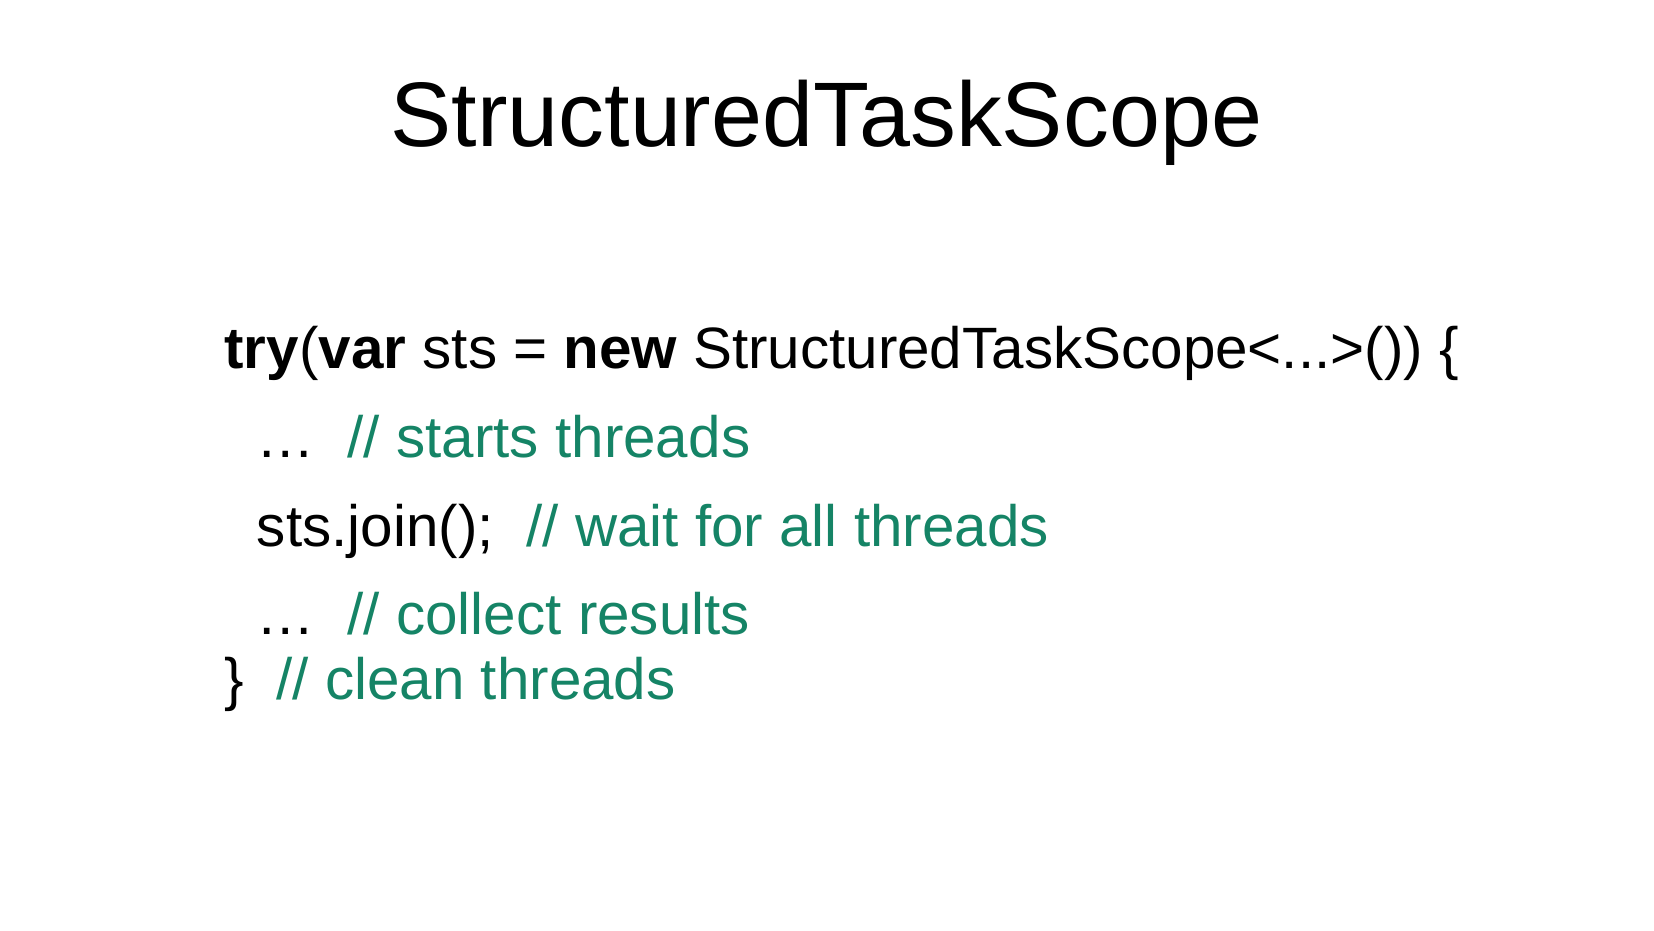

# StructuredTaskScope
try(var sts = new StructuredTaskScope<...>()) {
 … // starts threads
 sts.join(); // wait for all threads
 … // collect results
} // clean threads